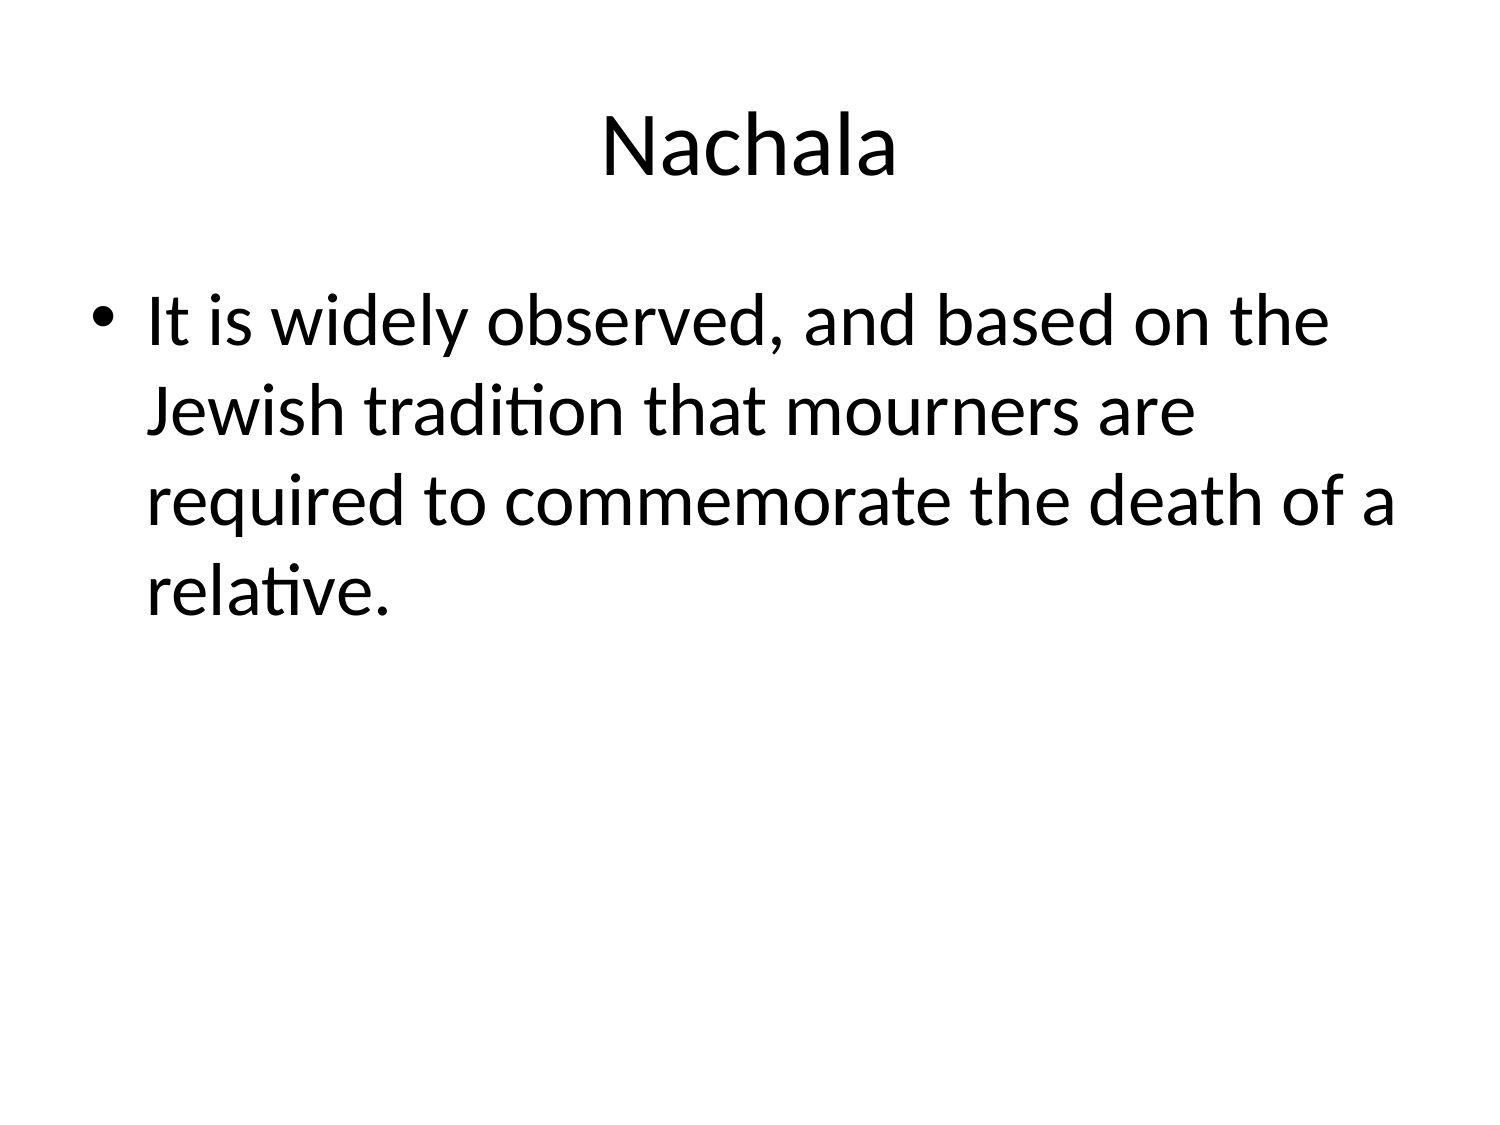

# Nachala
It is widely observed, and based on the Jewish tradition that mourners are required to commemorate the death of a relative.